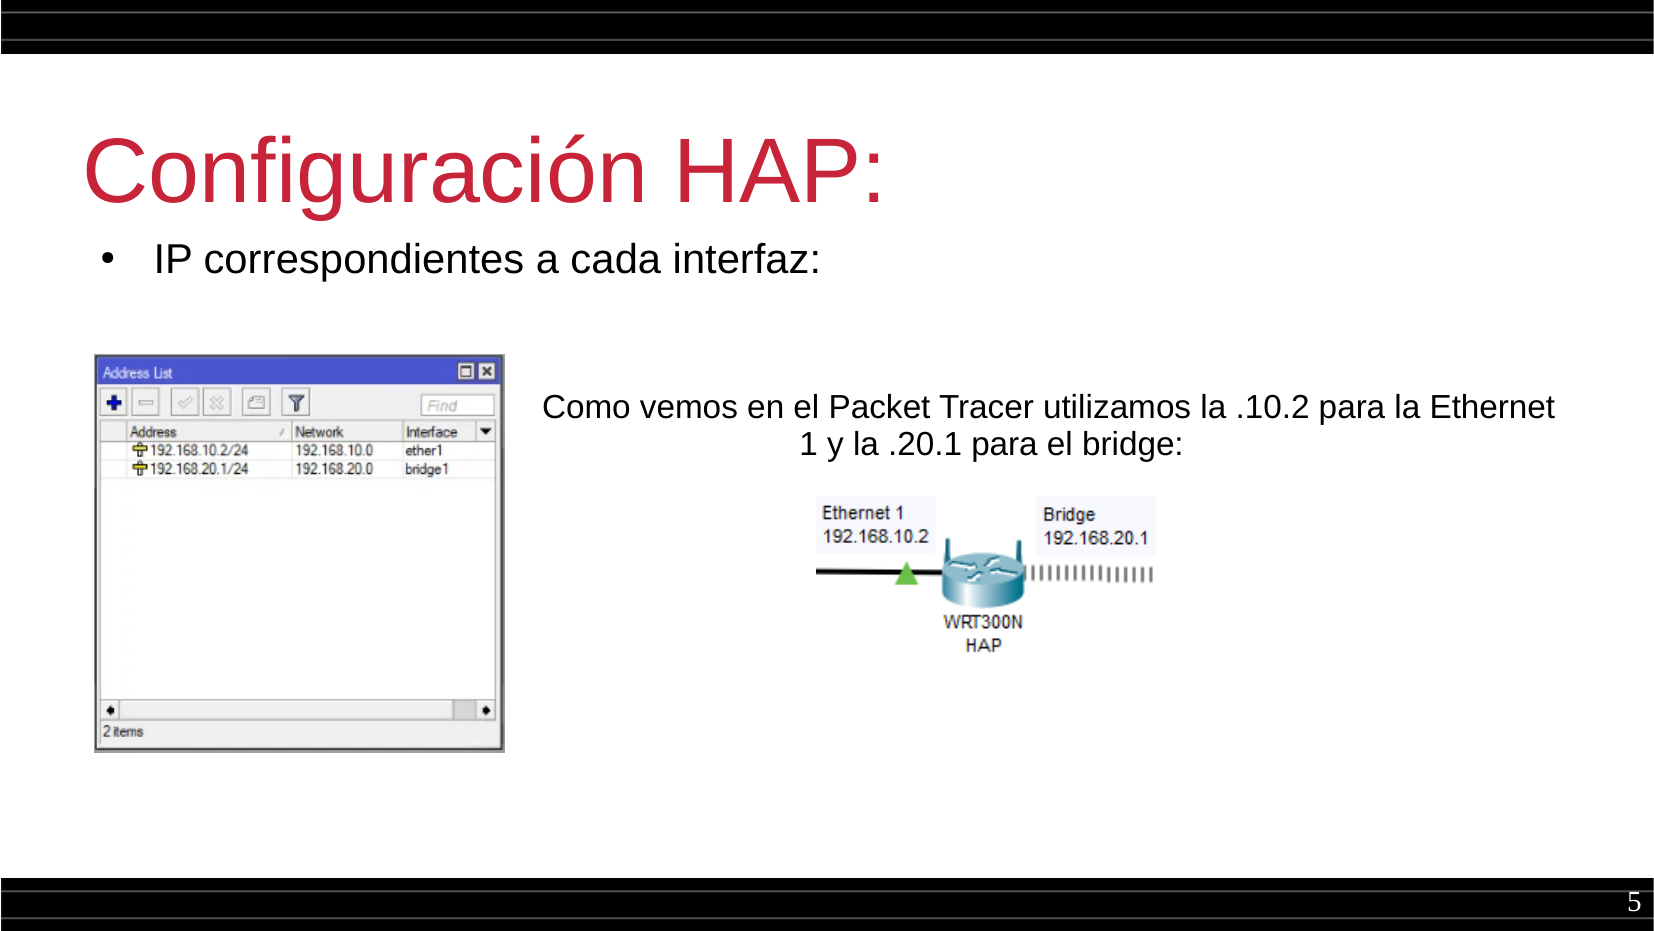

# Configuración HAP:
IP correspondientes a cada interfaz:
 Como vemos en el Packet Tracer utilizamos la .10.2 para la Ethernet 1 y la .20.1 para el bridge: